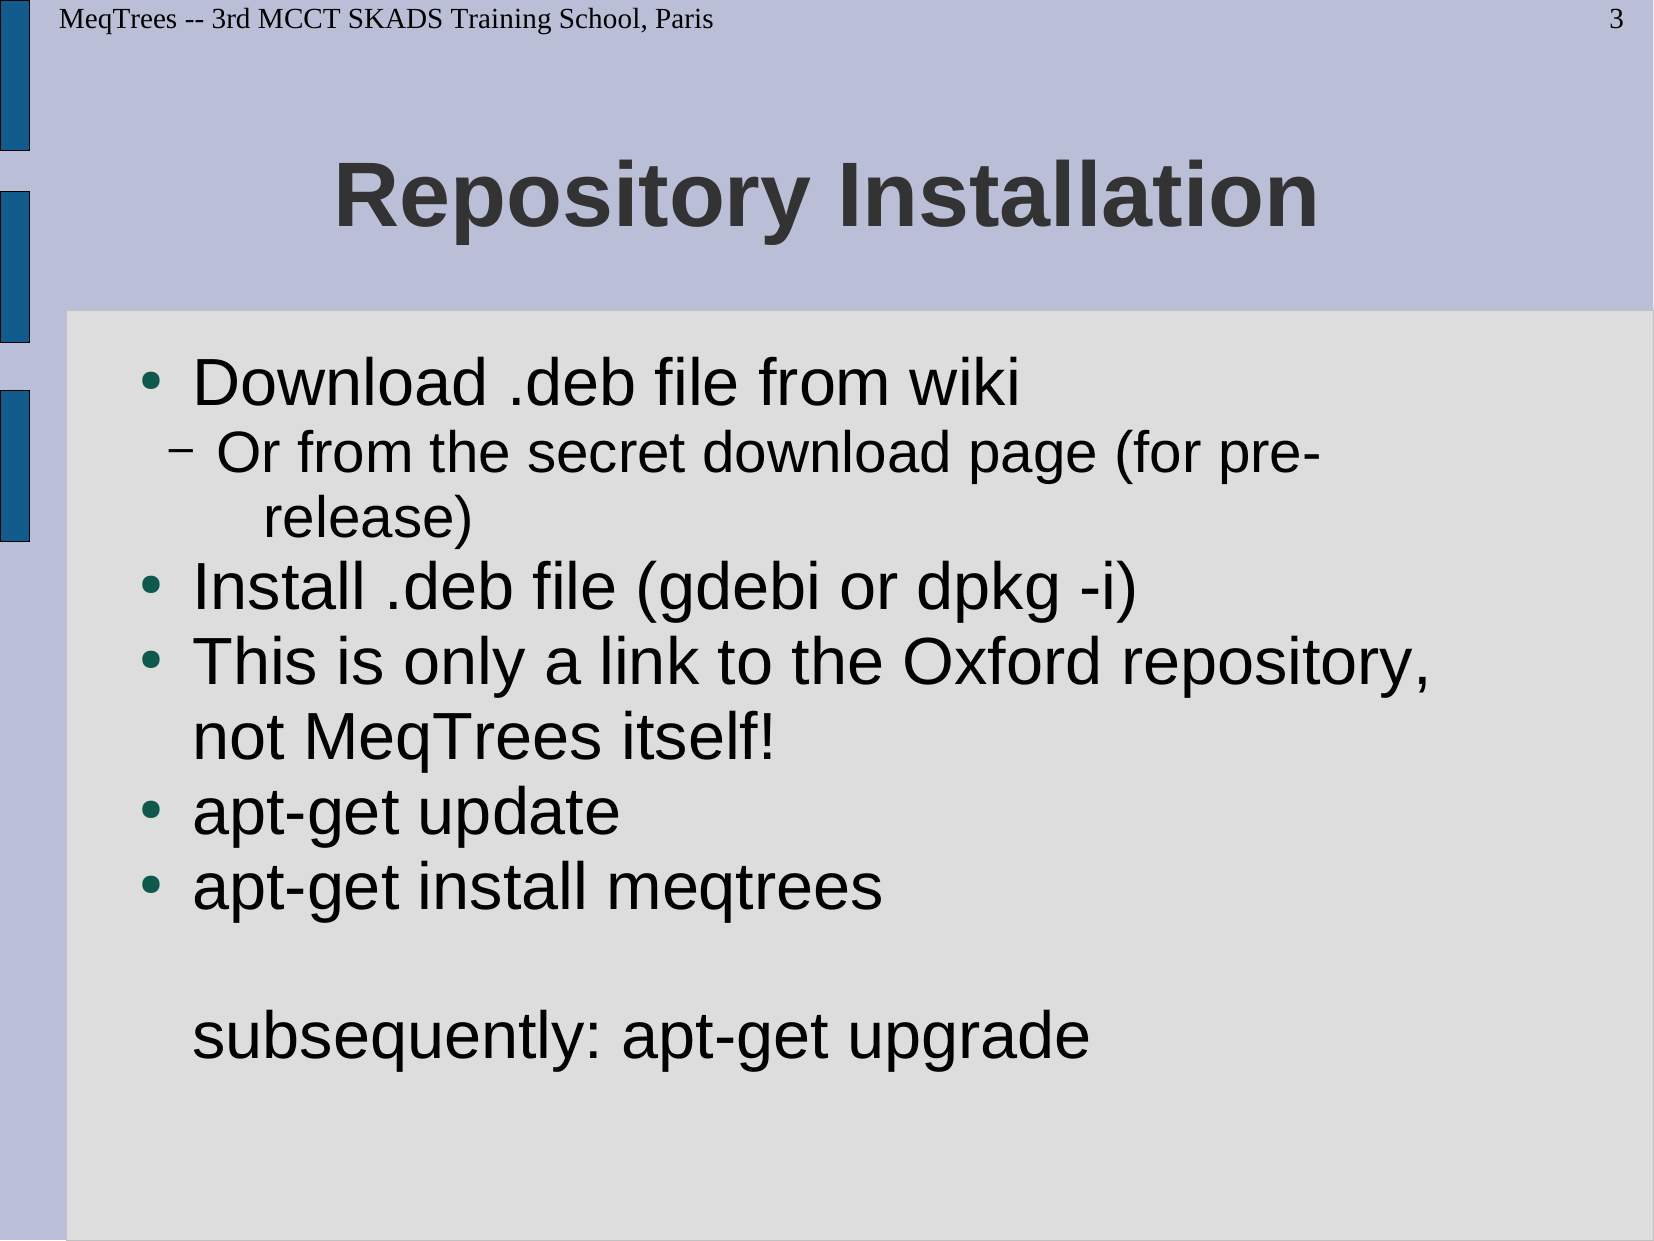

MeqTrees -- 3rd MCCT SKADS Training School, Paris
3
# Repository Installation
Download .deb file from wiki
Or from the secret download page (for pre-release)
Install .deb file (gdebi or dpkg -i)
This is only a link to the Oxford repository, not MeqTrees itself!
apt-get update
apt-get install meqtrees
subsequently: apt-get upgrade